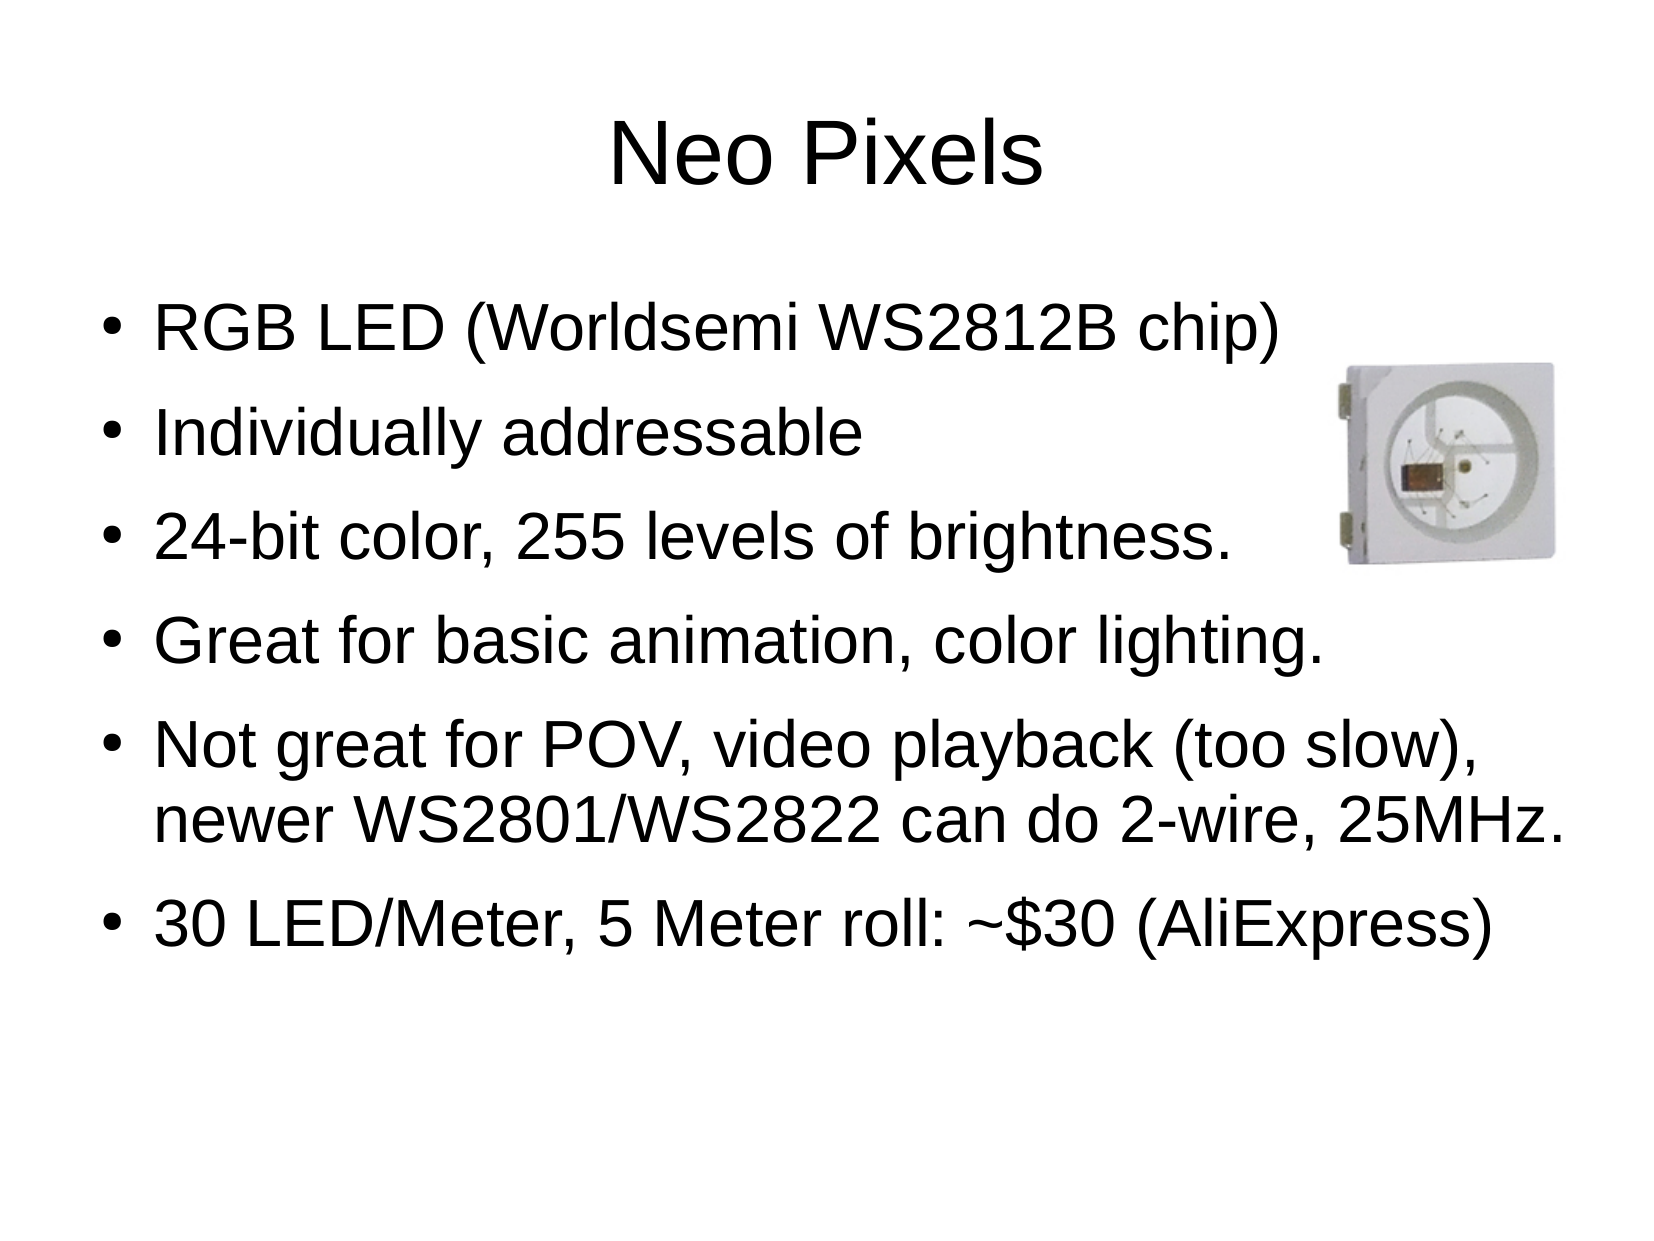

# Neo Pixels
RGB LED (Worldsemi WS2812B chip)
Individually addressable
24-bit color, 255 levels of brightness.
Great for basic animation, color lighting.
Not great for POV, video playback (too slow),
newer WS2801/WS2822 can do 2-wire, 25MHz.
30 LED/Meter, 5 Meter roll: ~$30 (AliExpress)